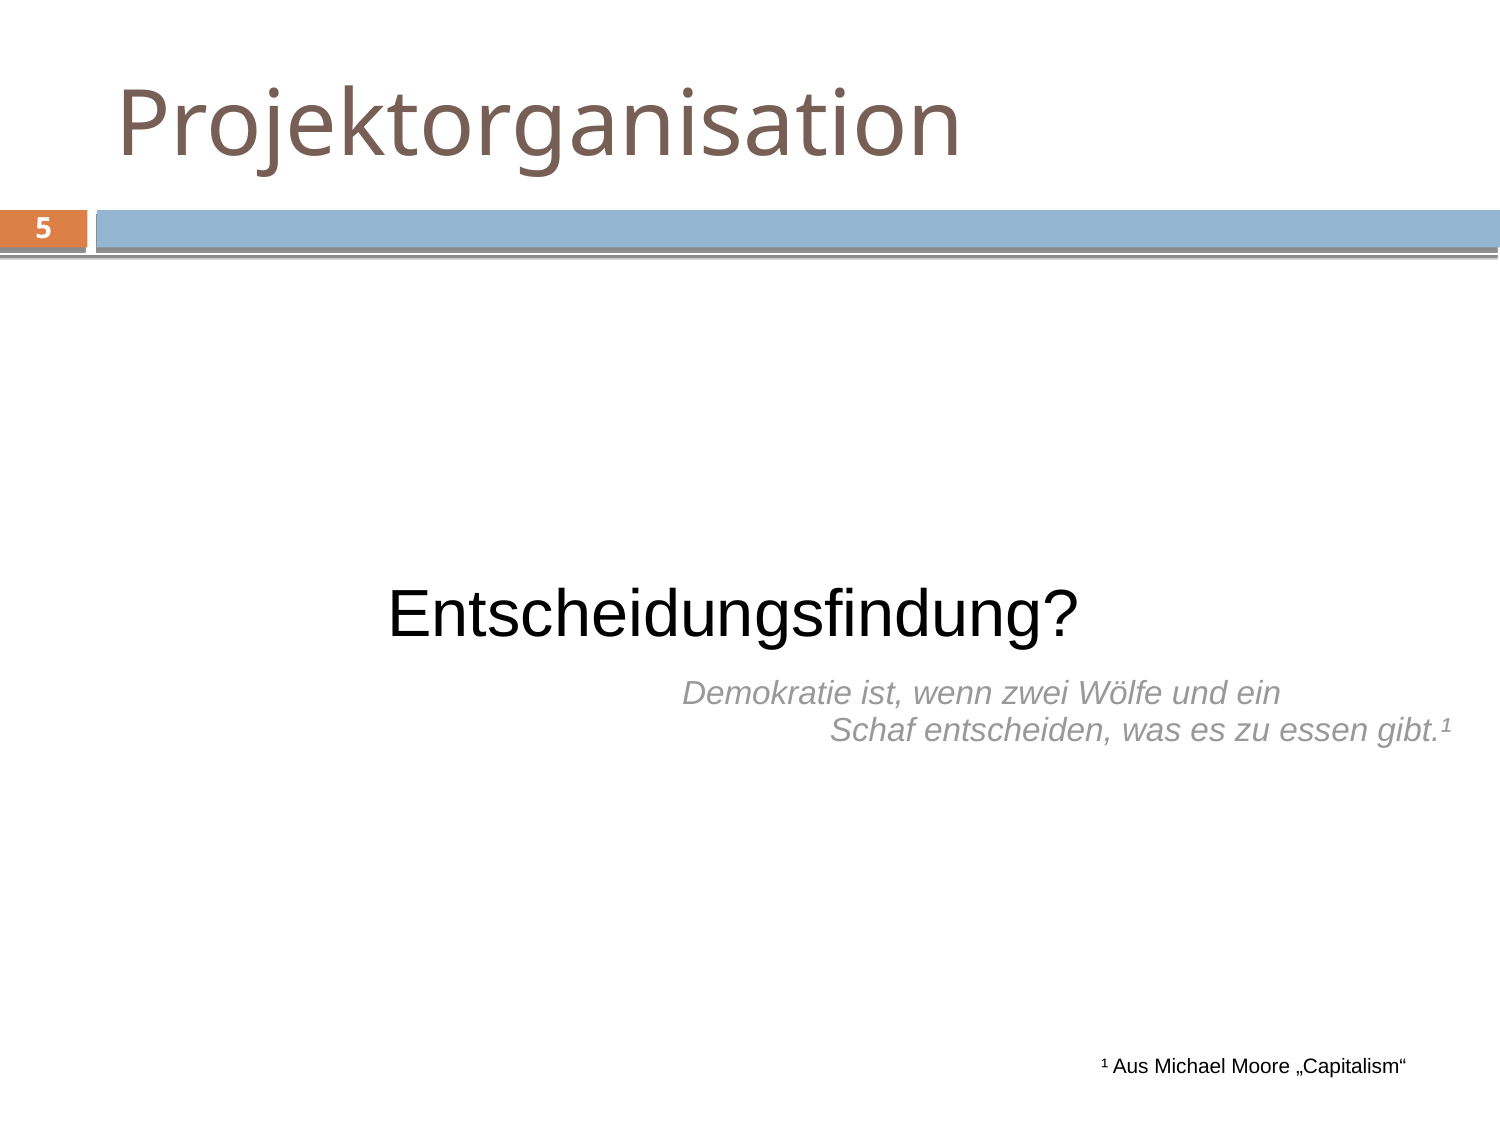

# Projektorganisation
5
Entscheidungsfindung?
Demokratie ist, wenn zwei Wölfe und ein
		Schaf entscheiden, was es zu essen gibt.¹
¹ Aus Michael Moore „Capitalism“